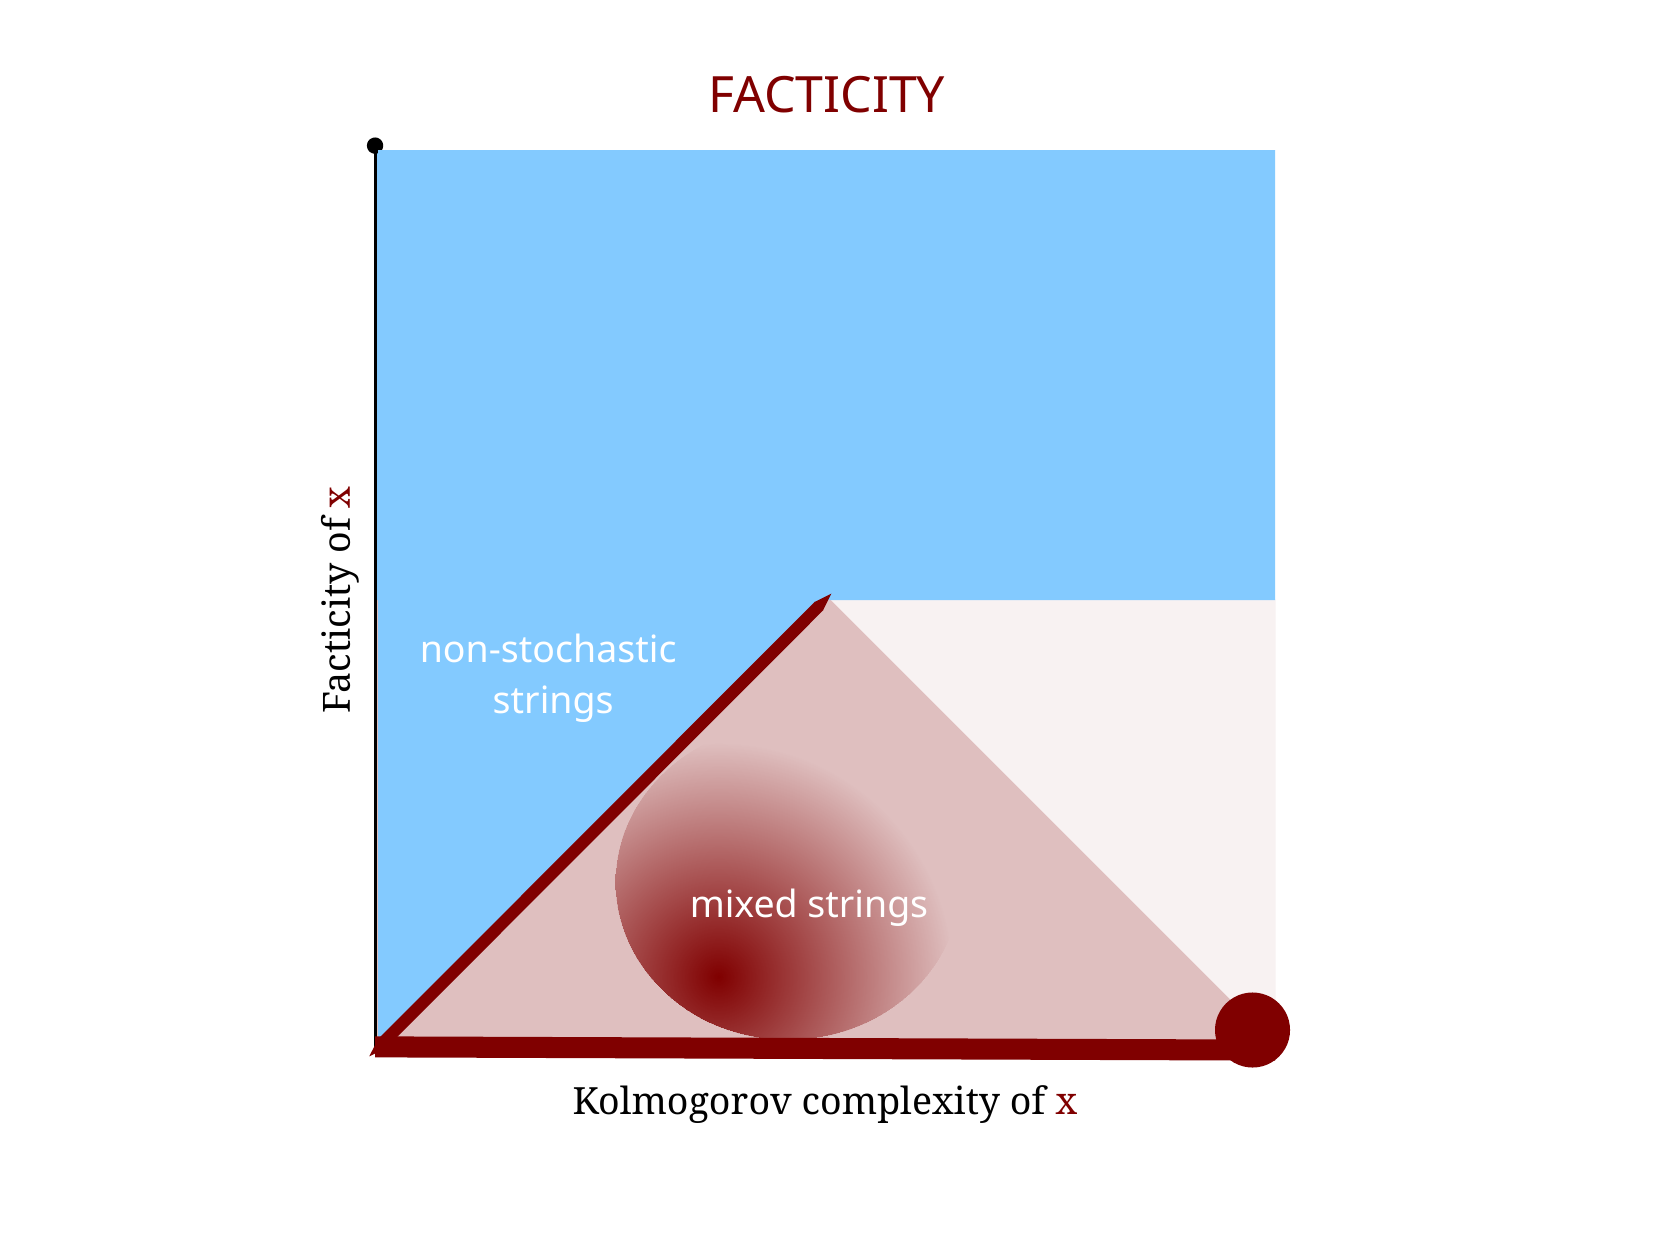

# FACTICITY
Facticity of x
Kolmogorov complexity of x
non-stochastic
strings
mixed strings